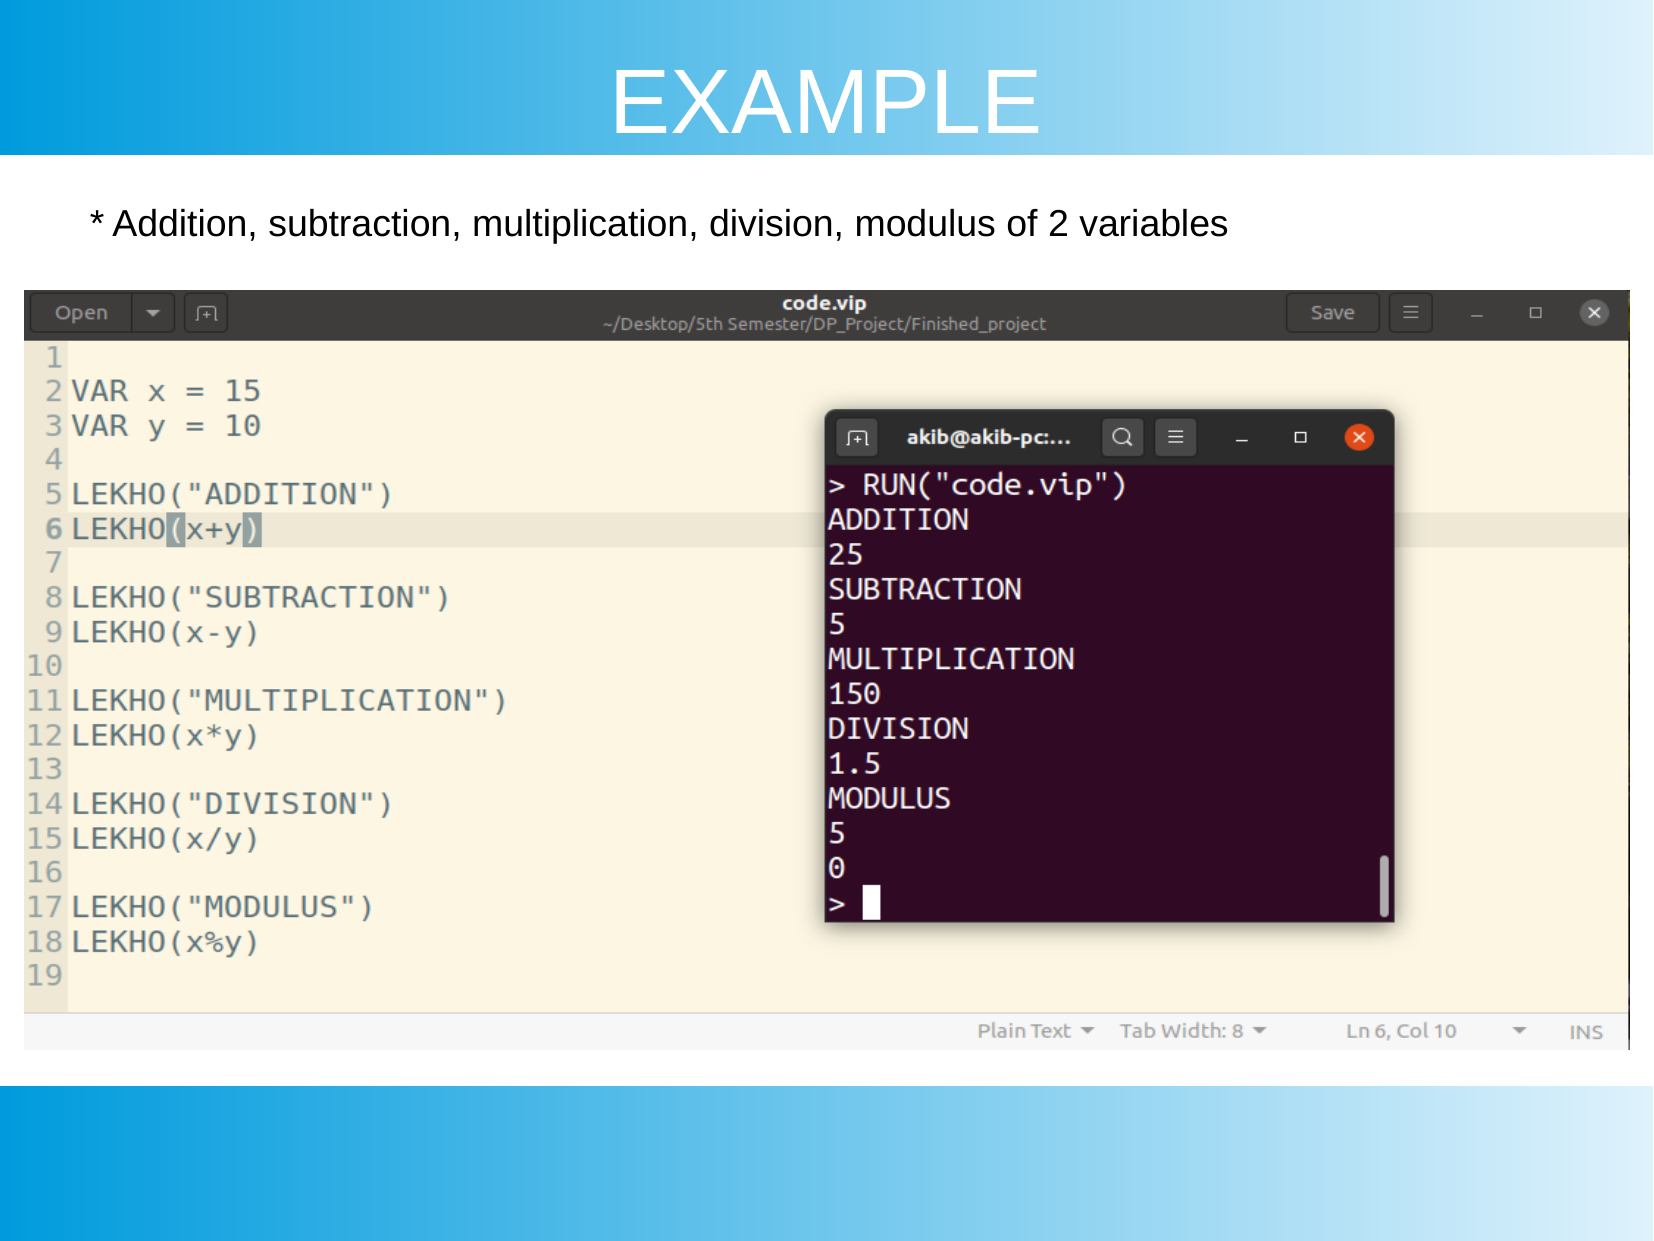

# EXAMPLE
* Addition, subtraction, multiplication, division, modulus of 2 variables